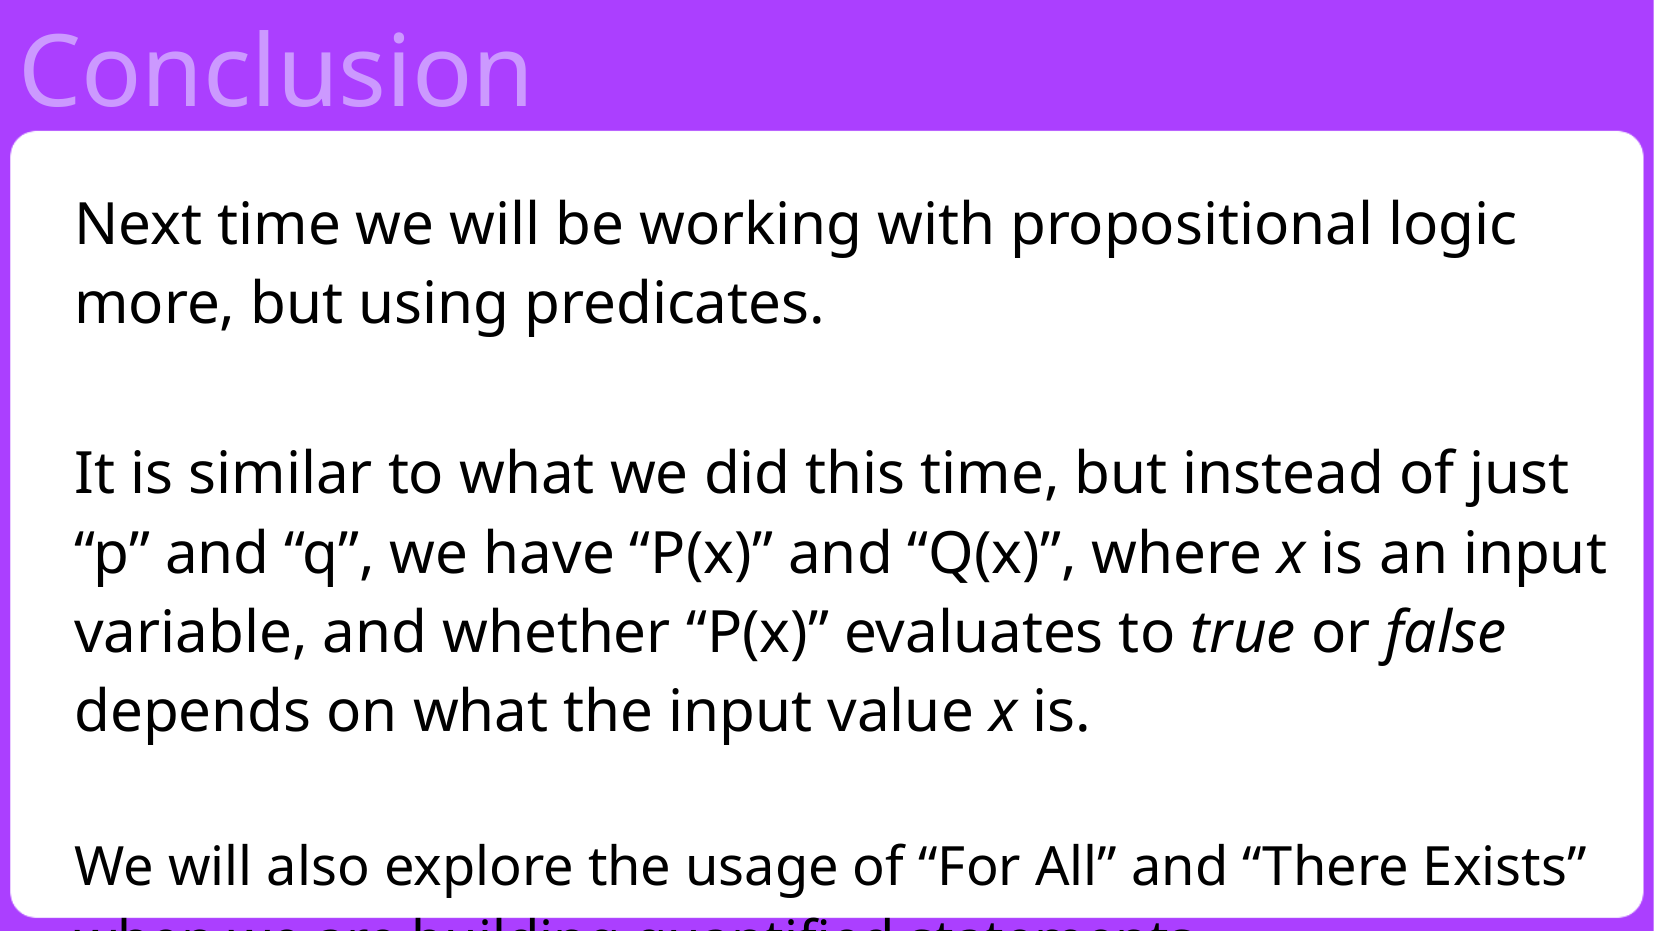

# Conclusion
Next time we will be working with propositional logic more, but using predicates.
It is similar to what we did this time, but instead of just “p” and “q”, we have “P(x)” and “Q(x)”, where x is an input variable, and whether “P(x)” evaluates to true or false depends on what the input value x is.
We will also explore the usage of “For All” and “There Exists” when we are building quantified statements.